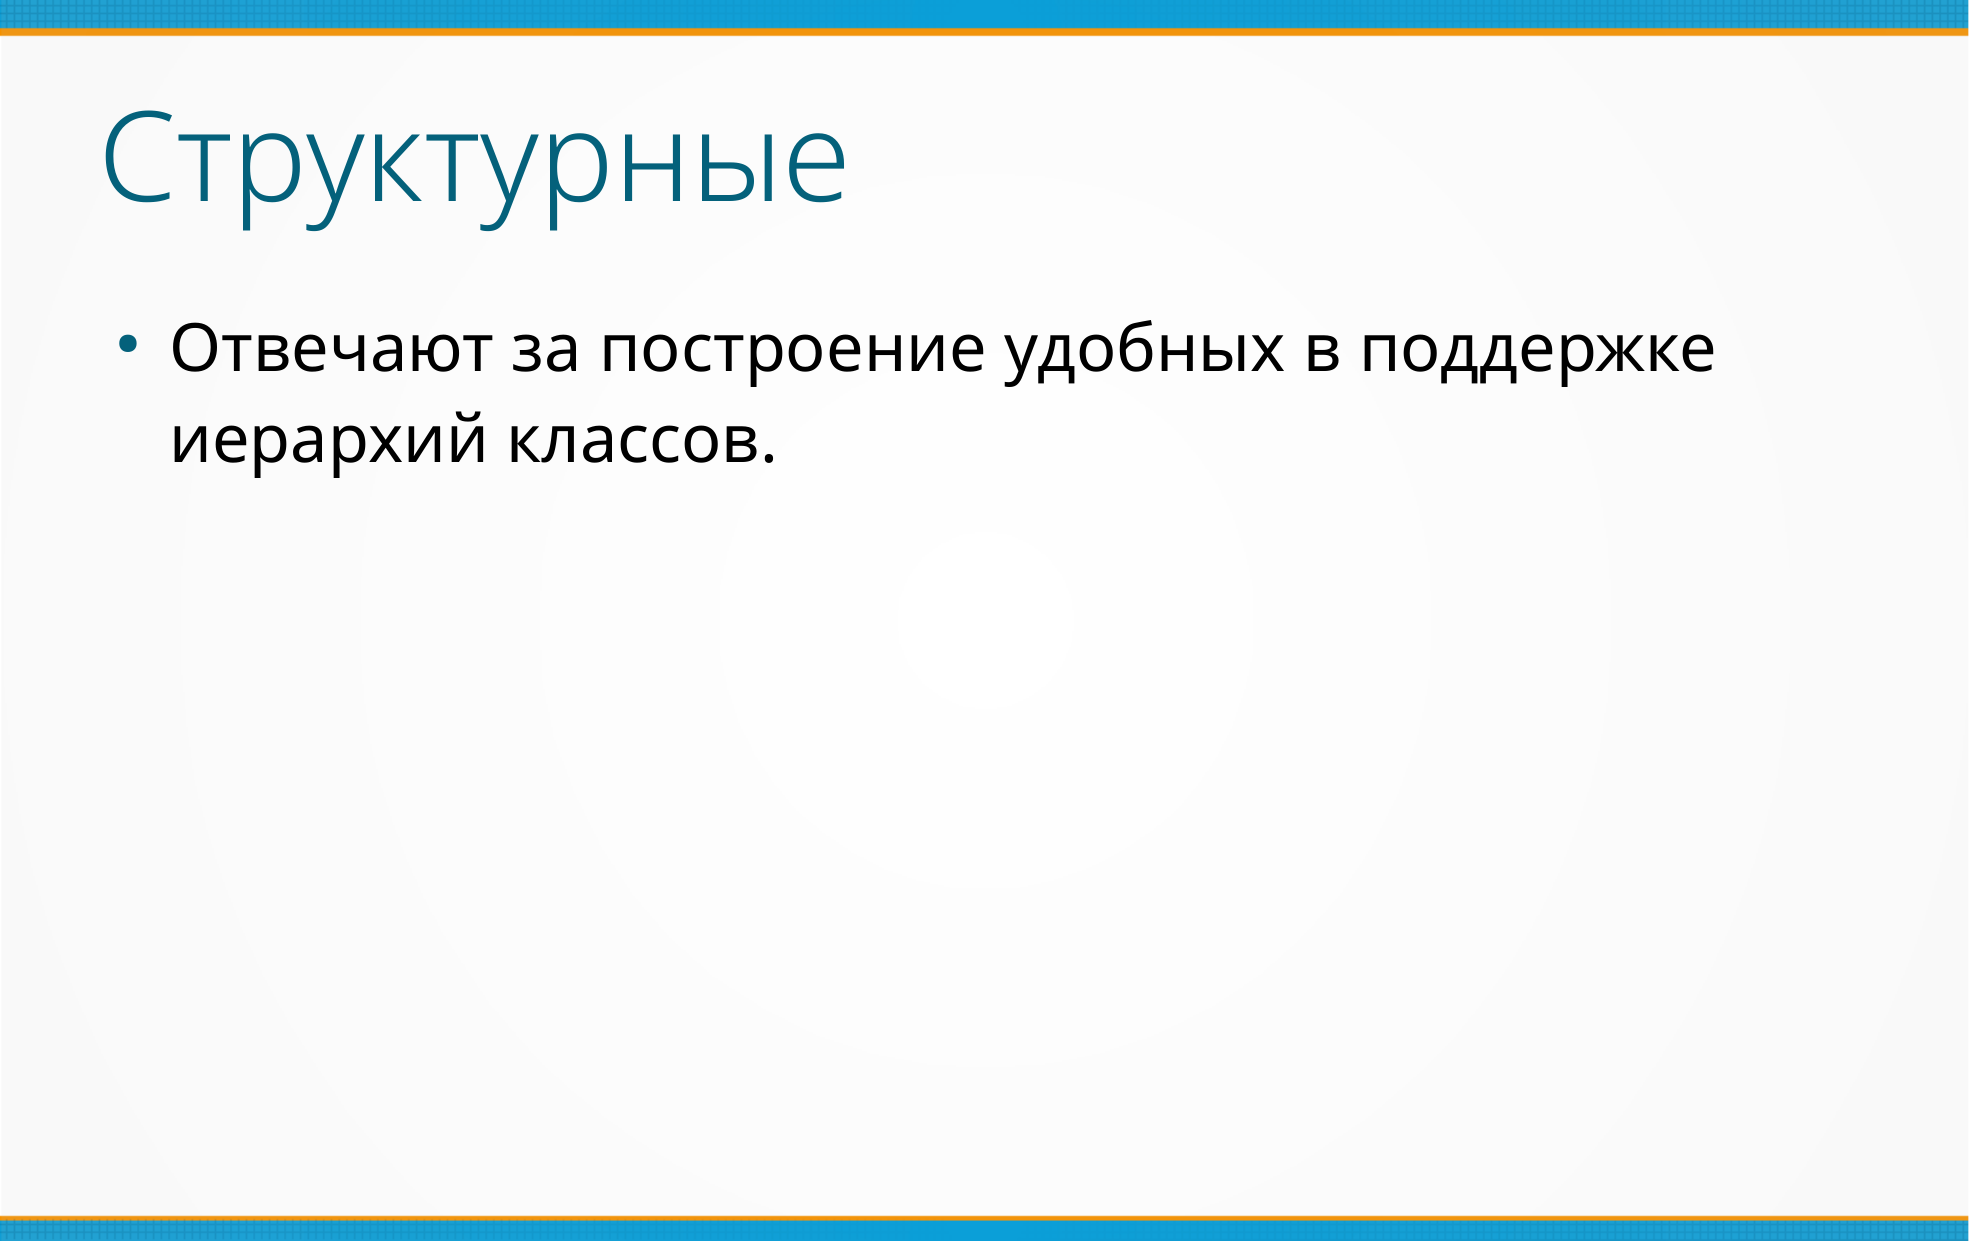

# Структурные
Отвечают за построение удобных в поддержке иерархий классов.